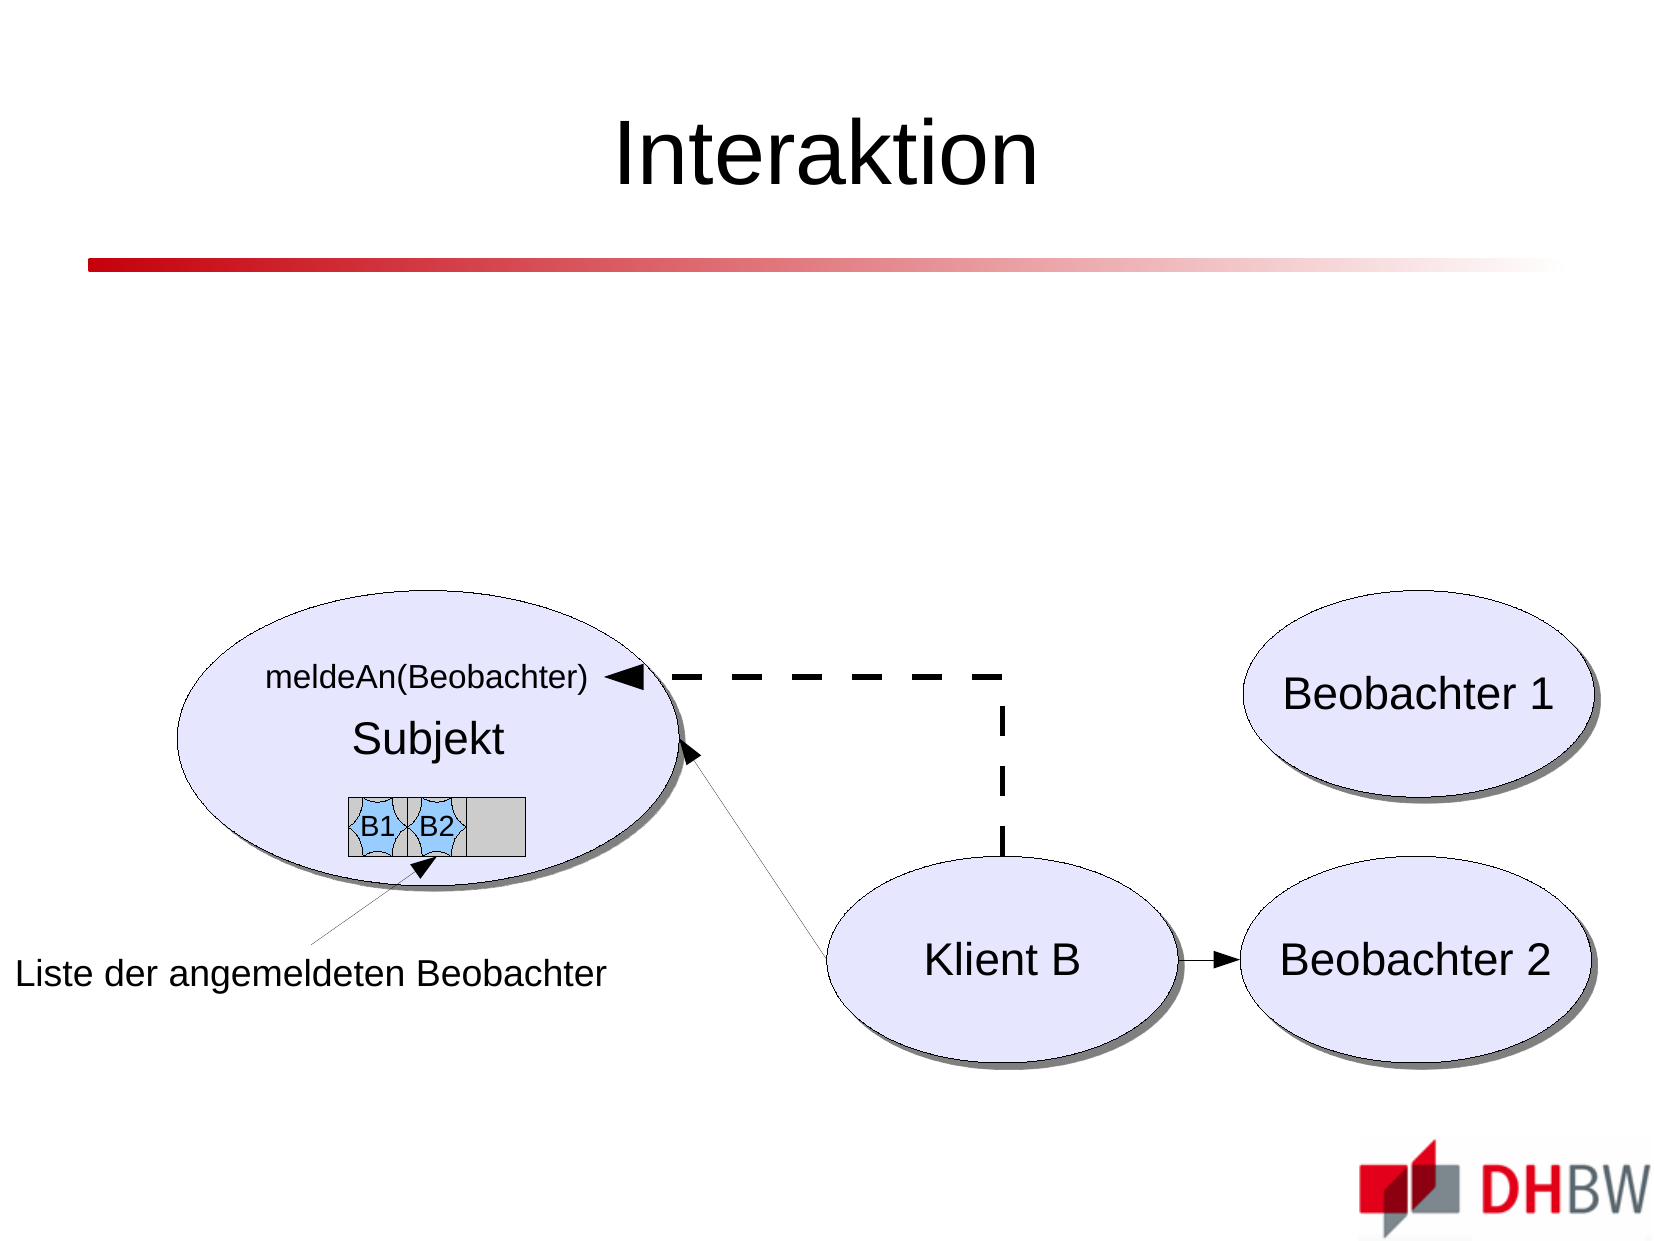

# Interaktion
Subjekt
Beobachter 1
meldeAn(Beobachter)
B1
B2
Klient B
Beobachter 2
Liste der angemeldeten Beobachter